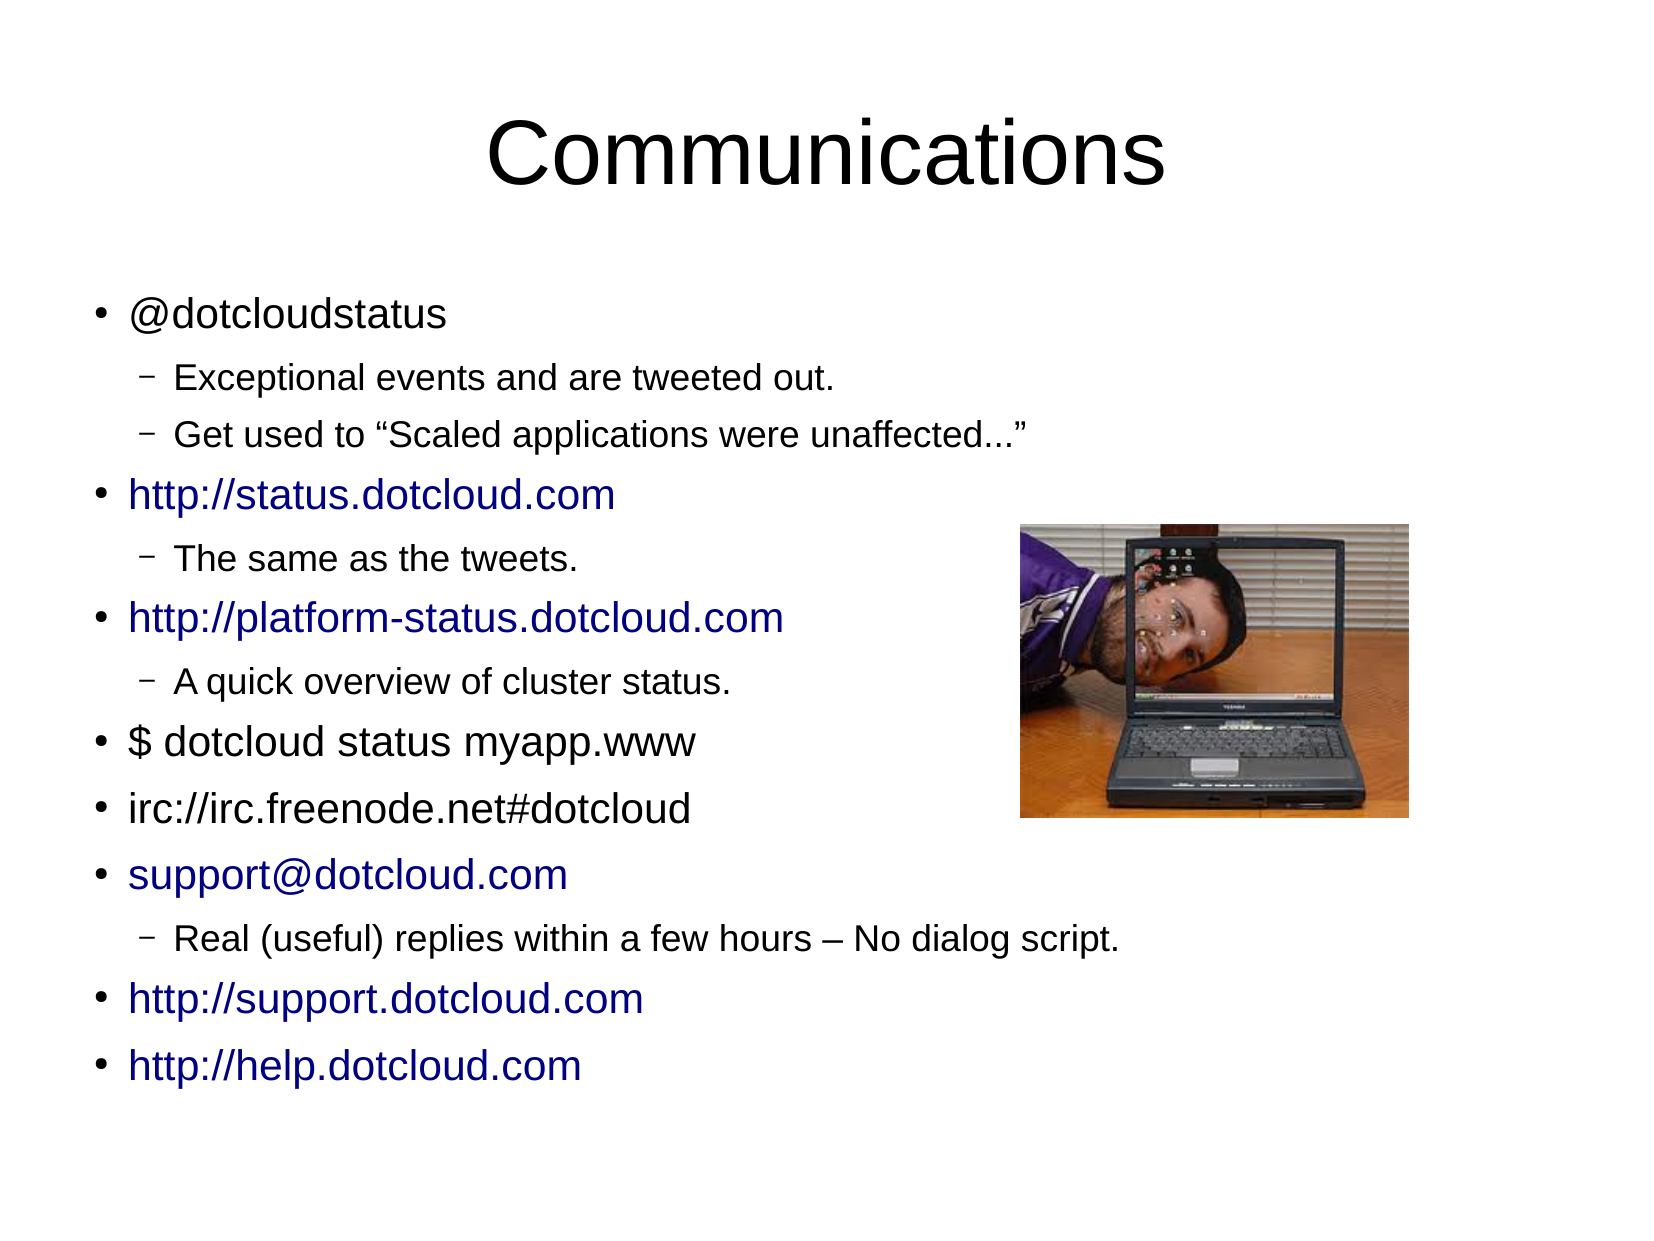

# Communications
@dotcloudstatus
Exceptional events and are tweeted out.
Get used to “Scaled applications were unaffected...”
http://status.dotcloud.com
The same as the tweets.
http://platform-status.dotcloud.com
A quick overview of cluster status.
$ dotcloud status myapp.www
irc://irc.freenode.net#dotcloud
support@dotcloud.com
Real (useful) replies within a few hours – No dialog script.
http://support.dotcloud.com
http://help.dotcloud.com